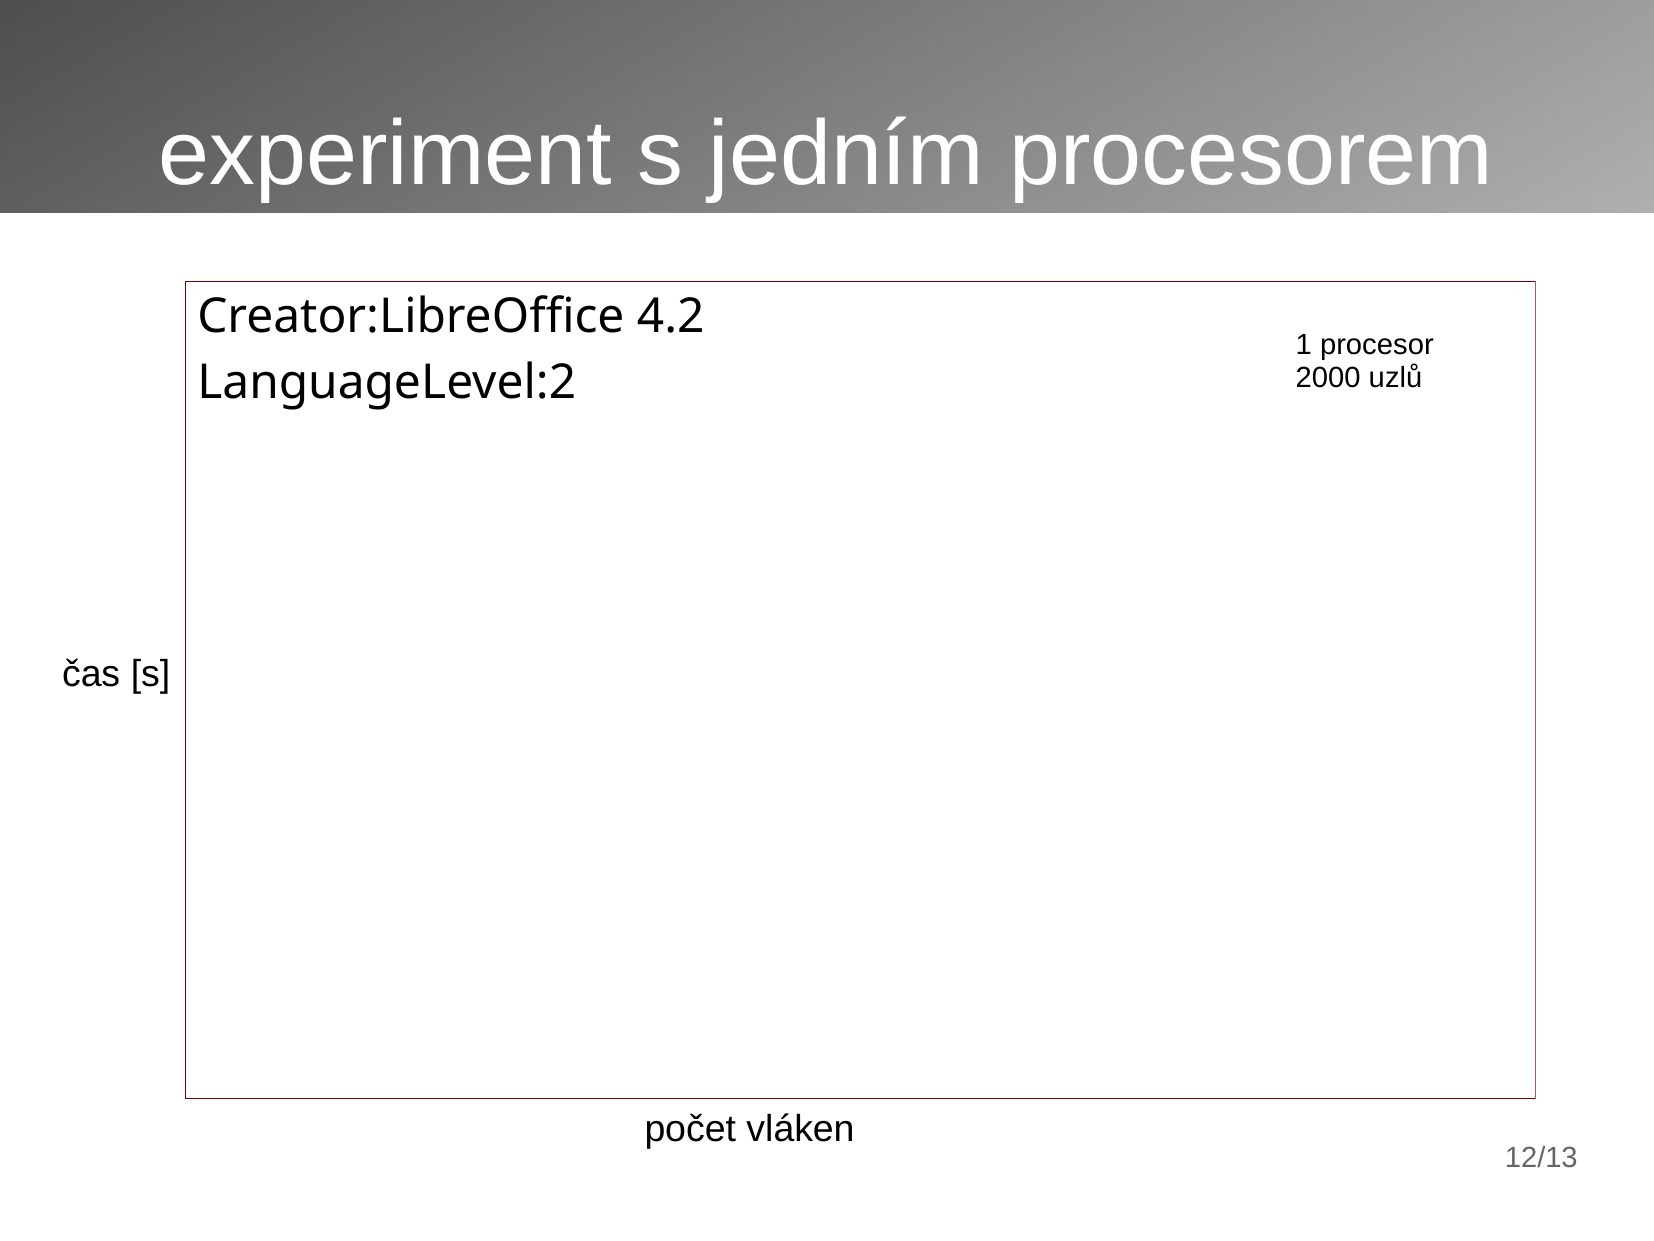

# experiment s jedním procesorem
1 procesor
2000 uzlů
čas [s]
počet vláken